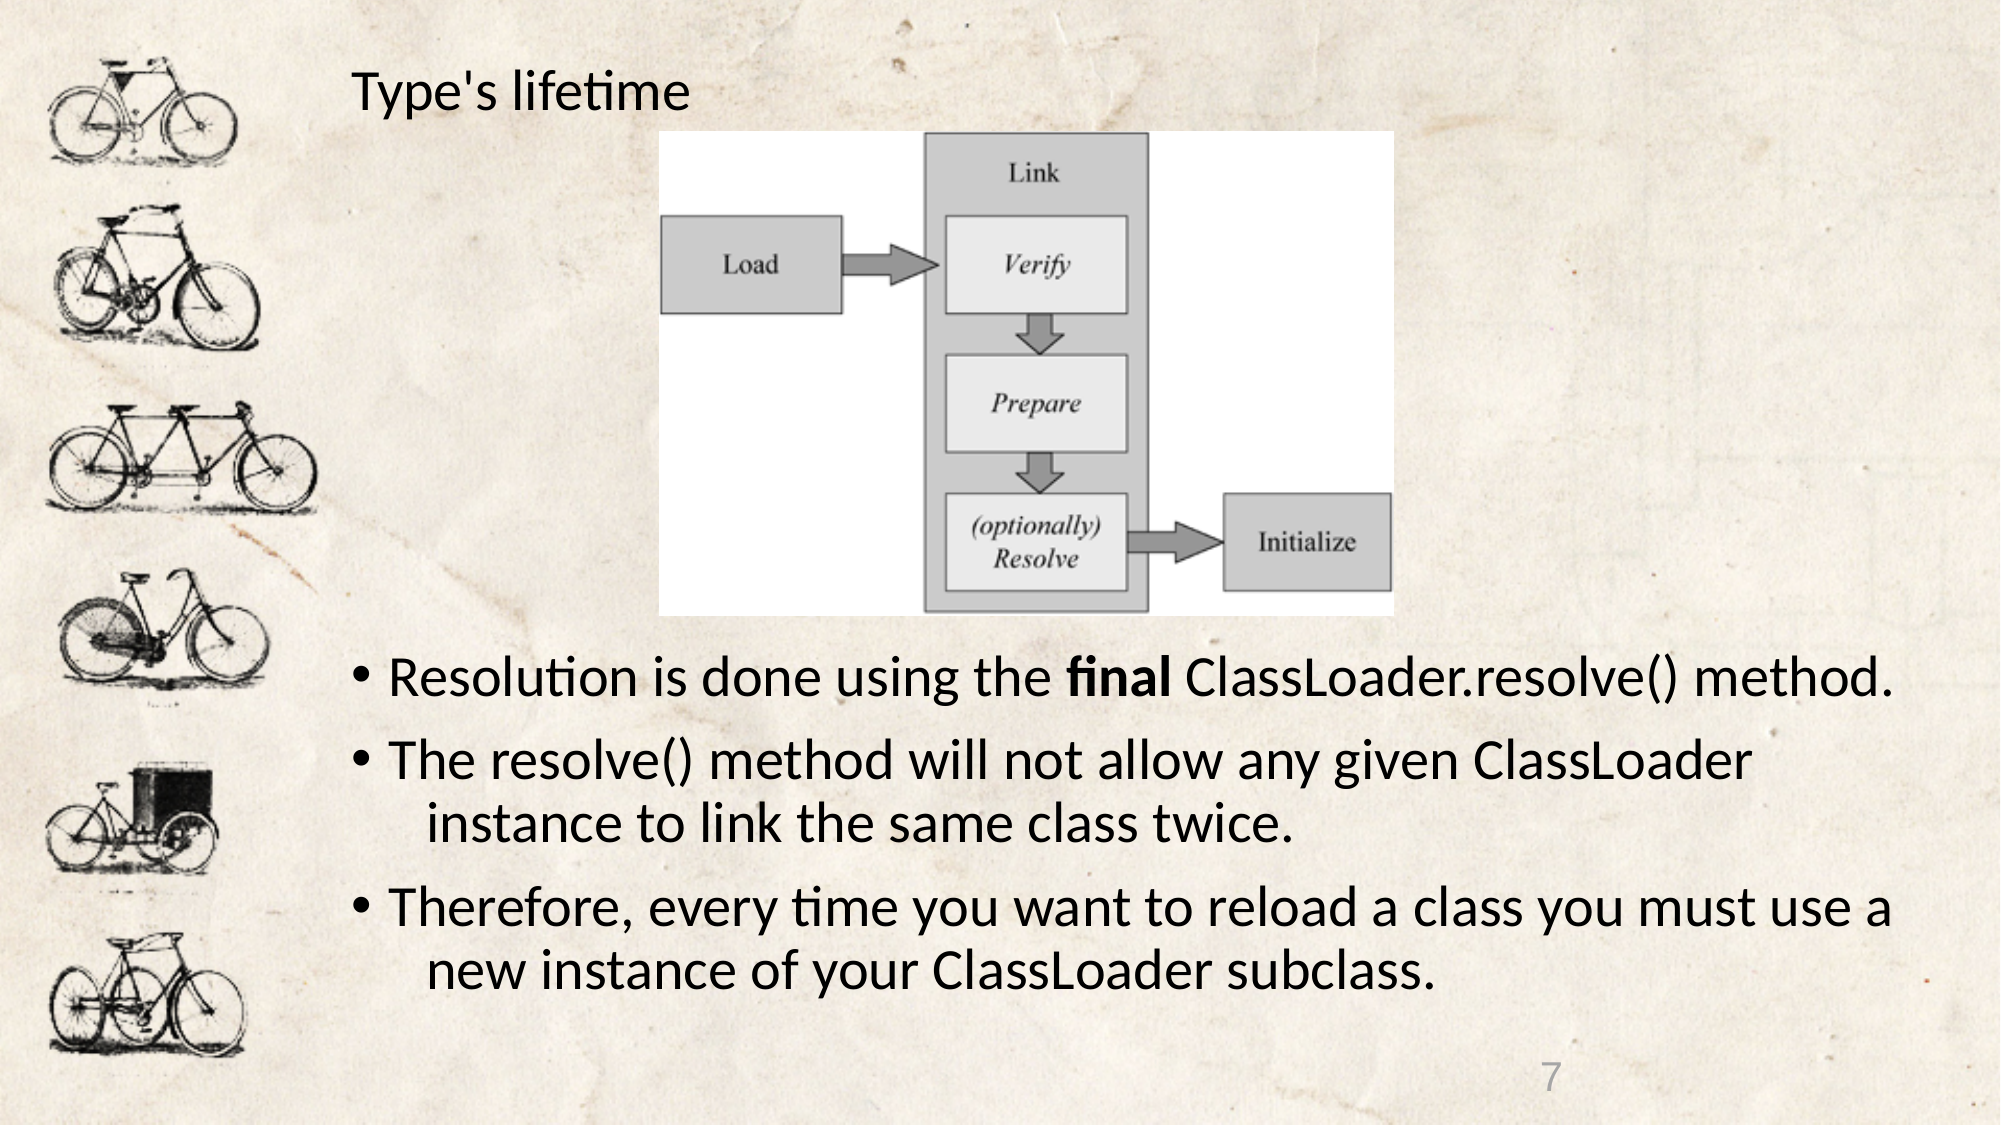

# Type's lifetime
Resolution is done using the final ClassLoader.resolve() method.
The resolve() method will not allow any given ClassLoader instance to link the same class twice.
Therefore, every time you want to reload a class you must use a new instance of your ClassLoader subclass.
7